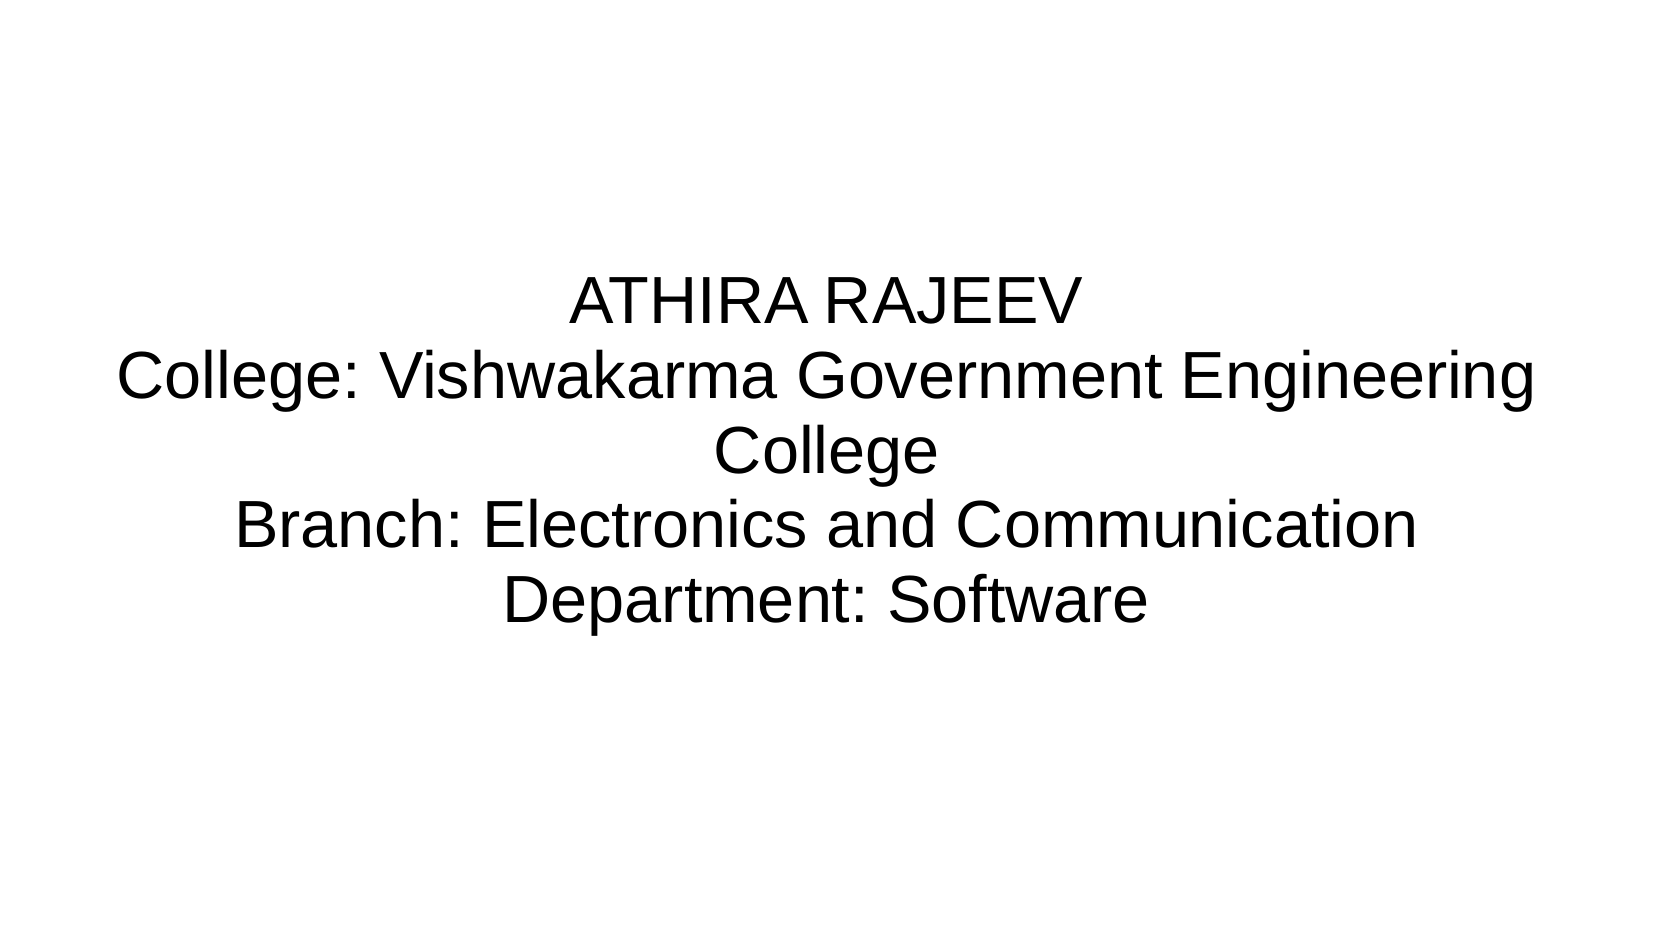

# ATHIRA RAJEEV
College: Vishwakarma Government Engineering College
Branch: Electronics and Communication
Department: Software